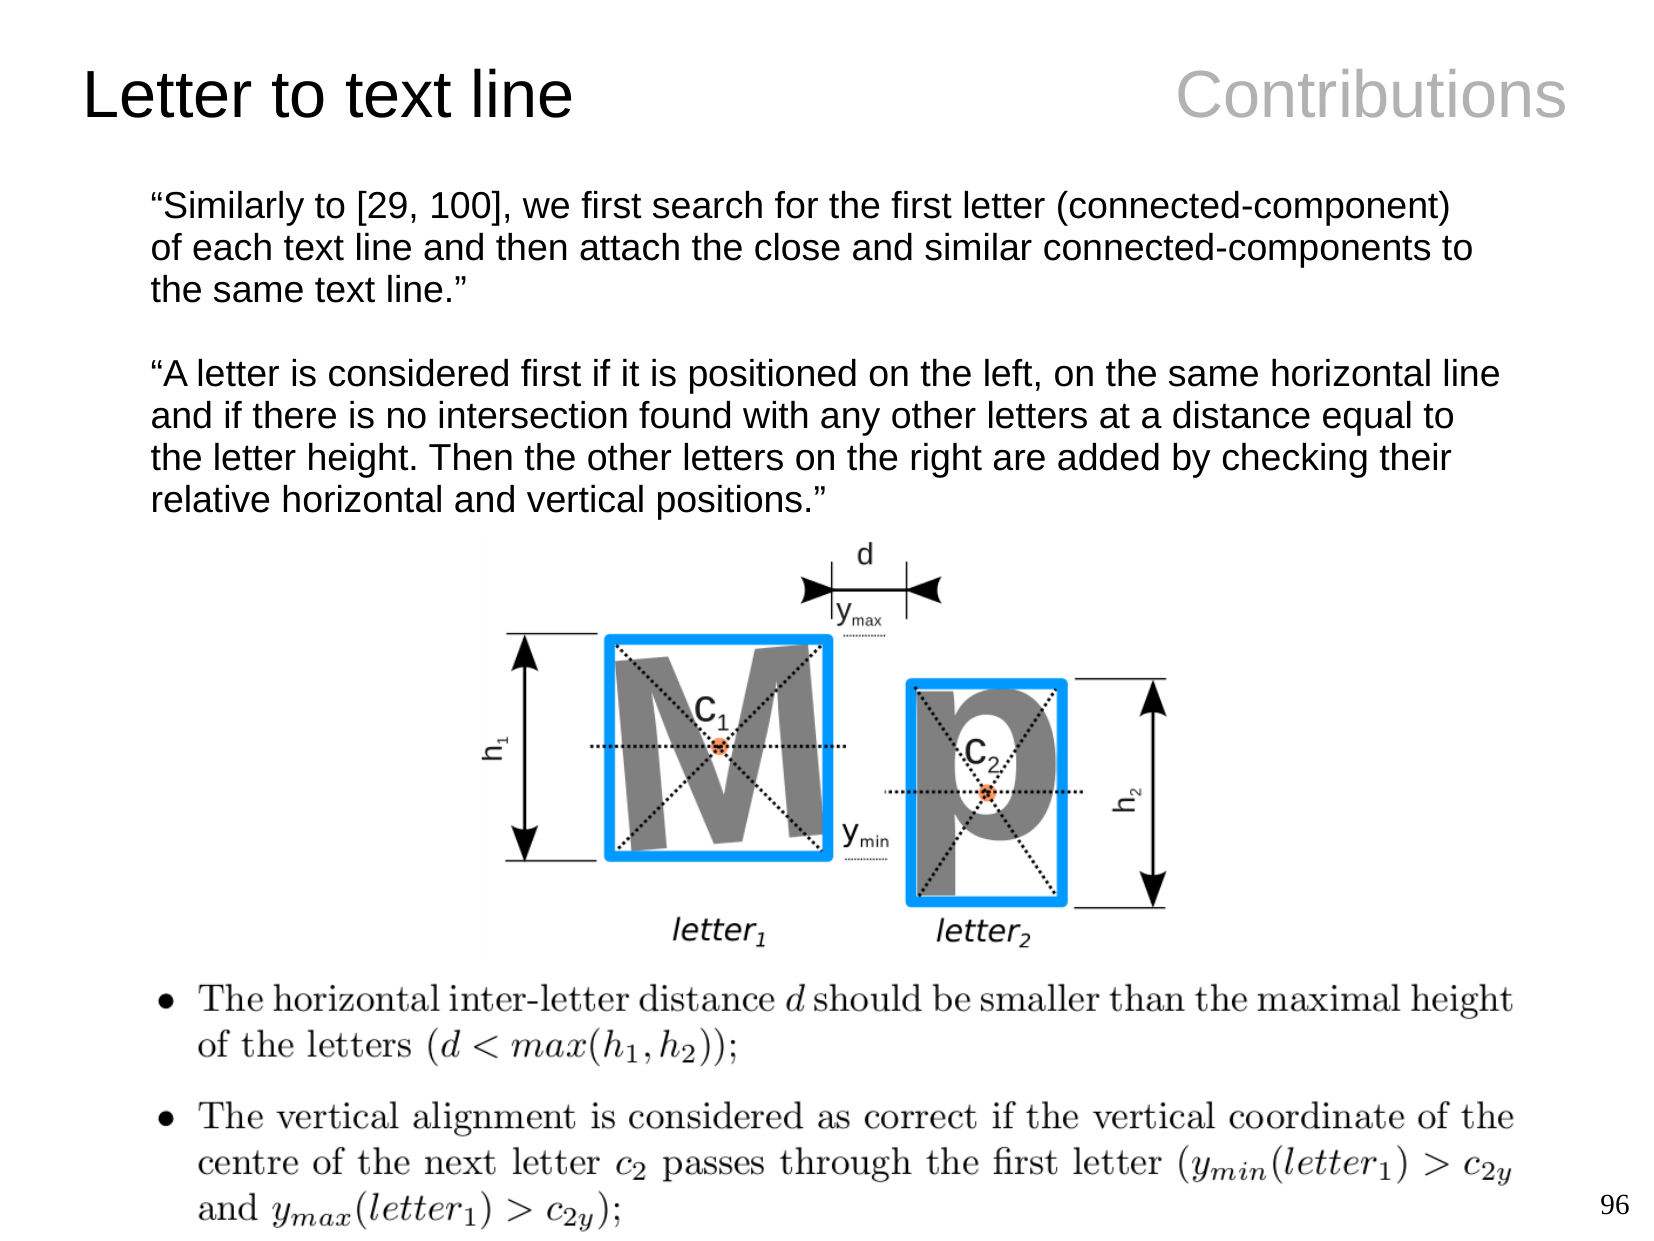

# Letter to text line
“Similarly to [29, 100], we first search for the first letter (connected-component)
of each text line and then attach the close and similar connected-components to the same text line.”
“A letter is considered first if it is positioned on the left, on the same horizontal line and if there is no intersection found with any other letters at a distance equal to the letter height. Then the other letters on the right are added by checking their relative horizontal and vertical positions.”
96